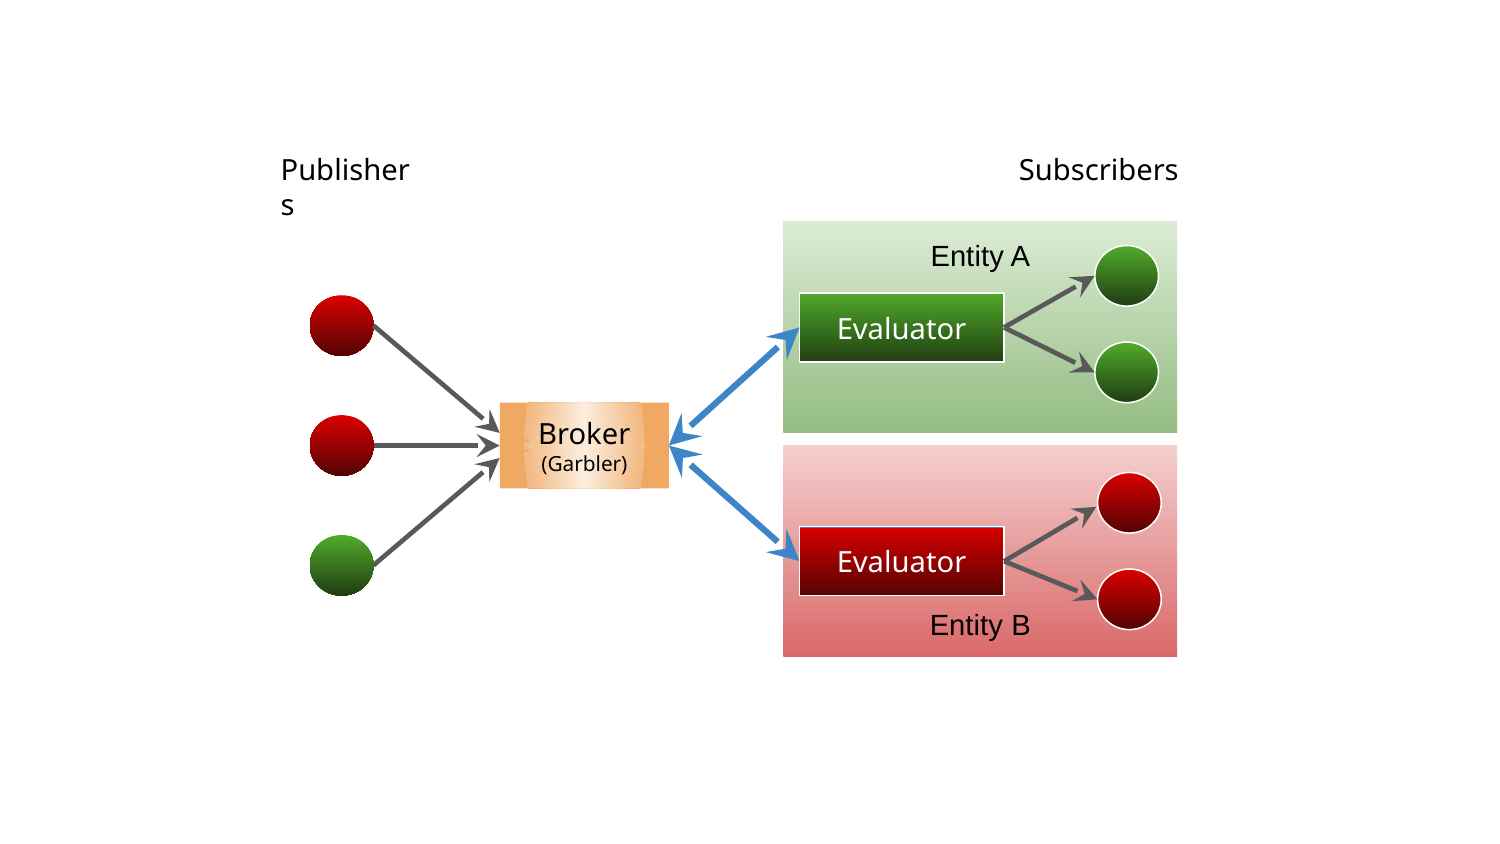

Publishers
Subscribers
Entity A
Evaluator
Broker
(Garbler)
Entity B
Evaluator